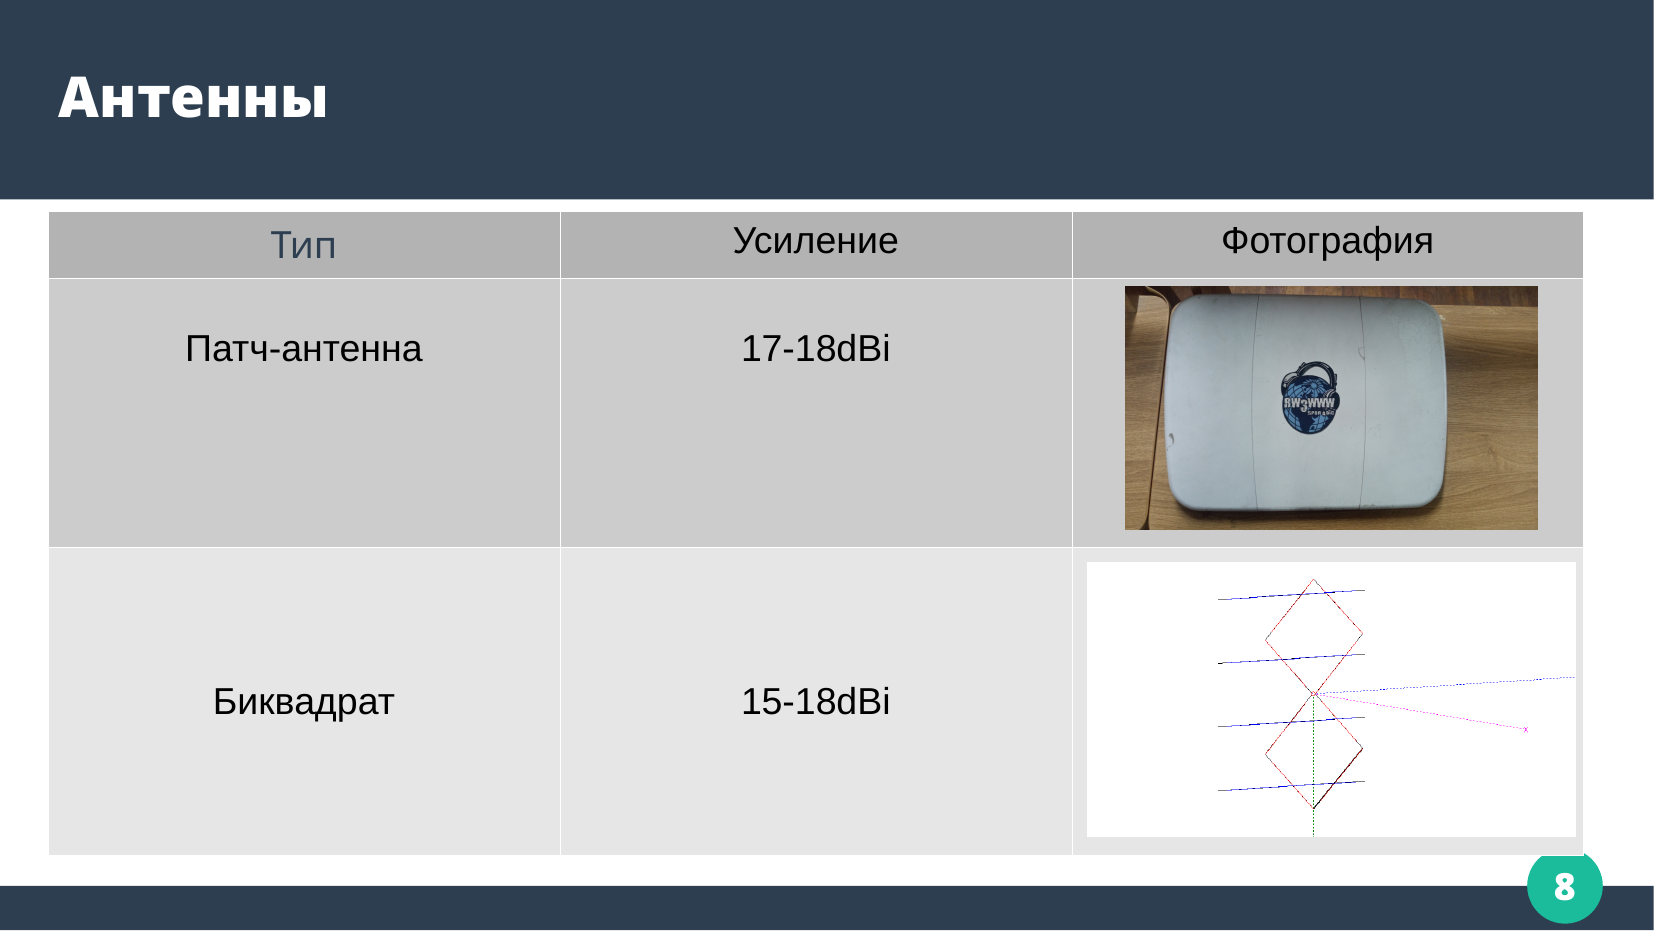

# Антенны
| Тип | Усиление | Фотография |
| --- | --- | --- |
| Патч-антенна | 17-18dBi | |
| Биквадрат | 15-18dBi | |